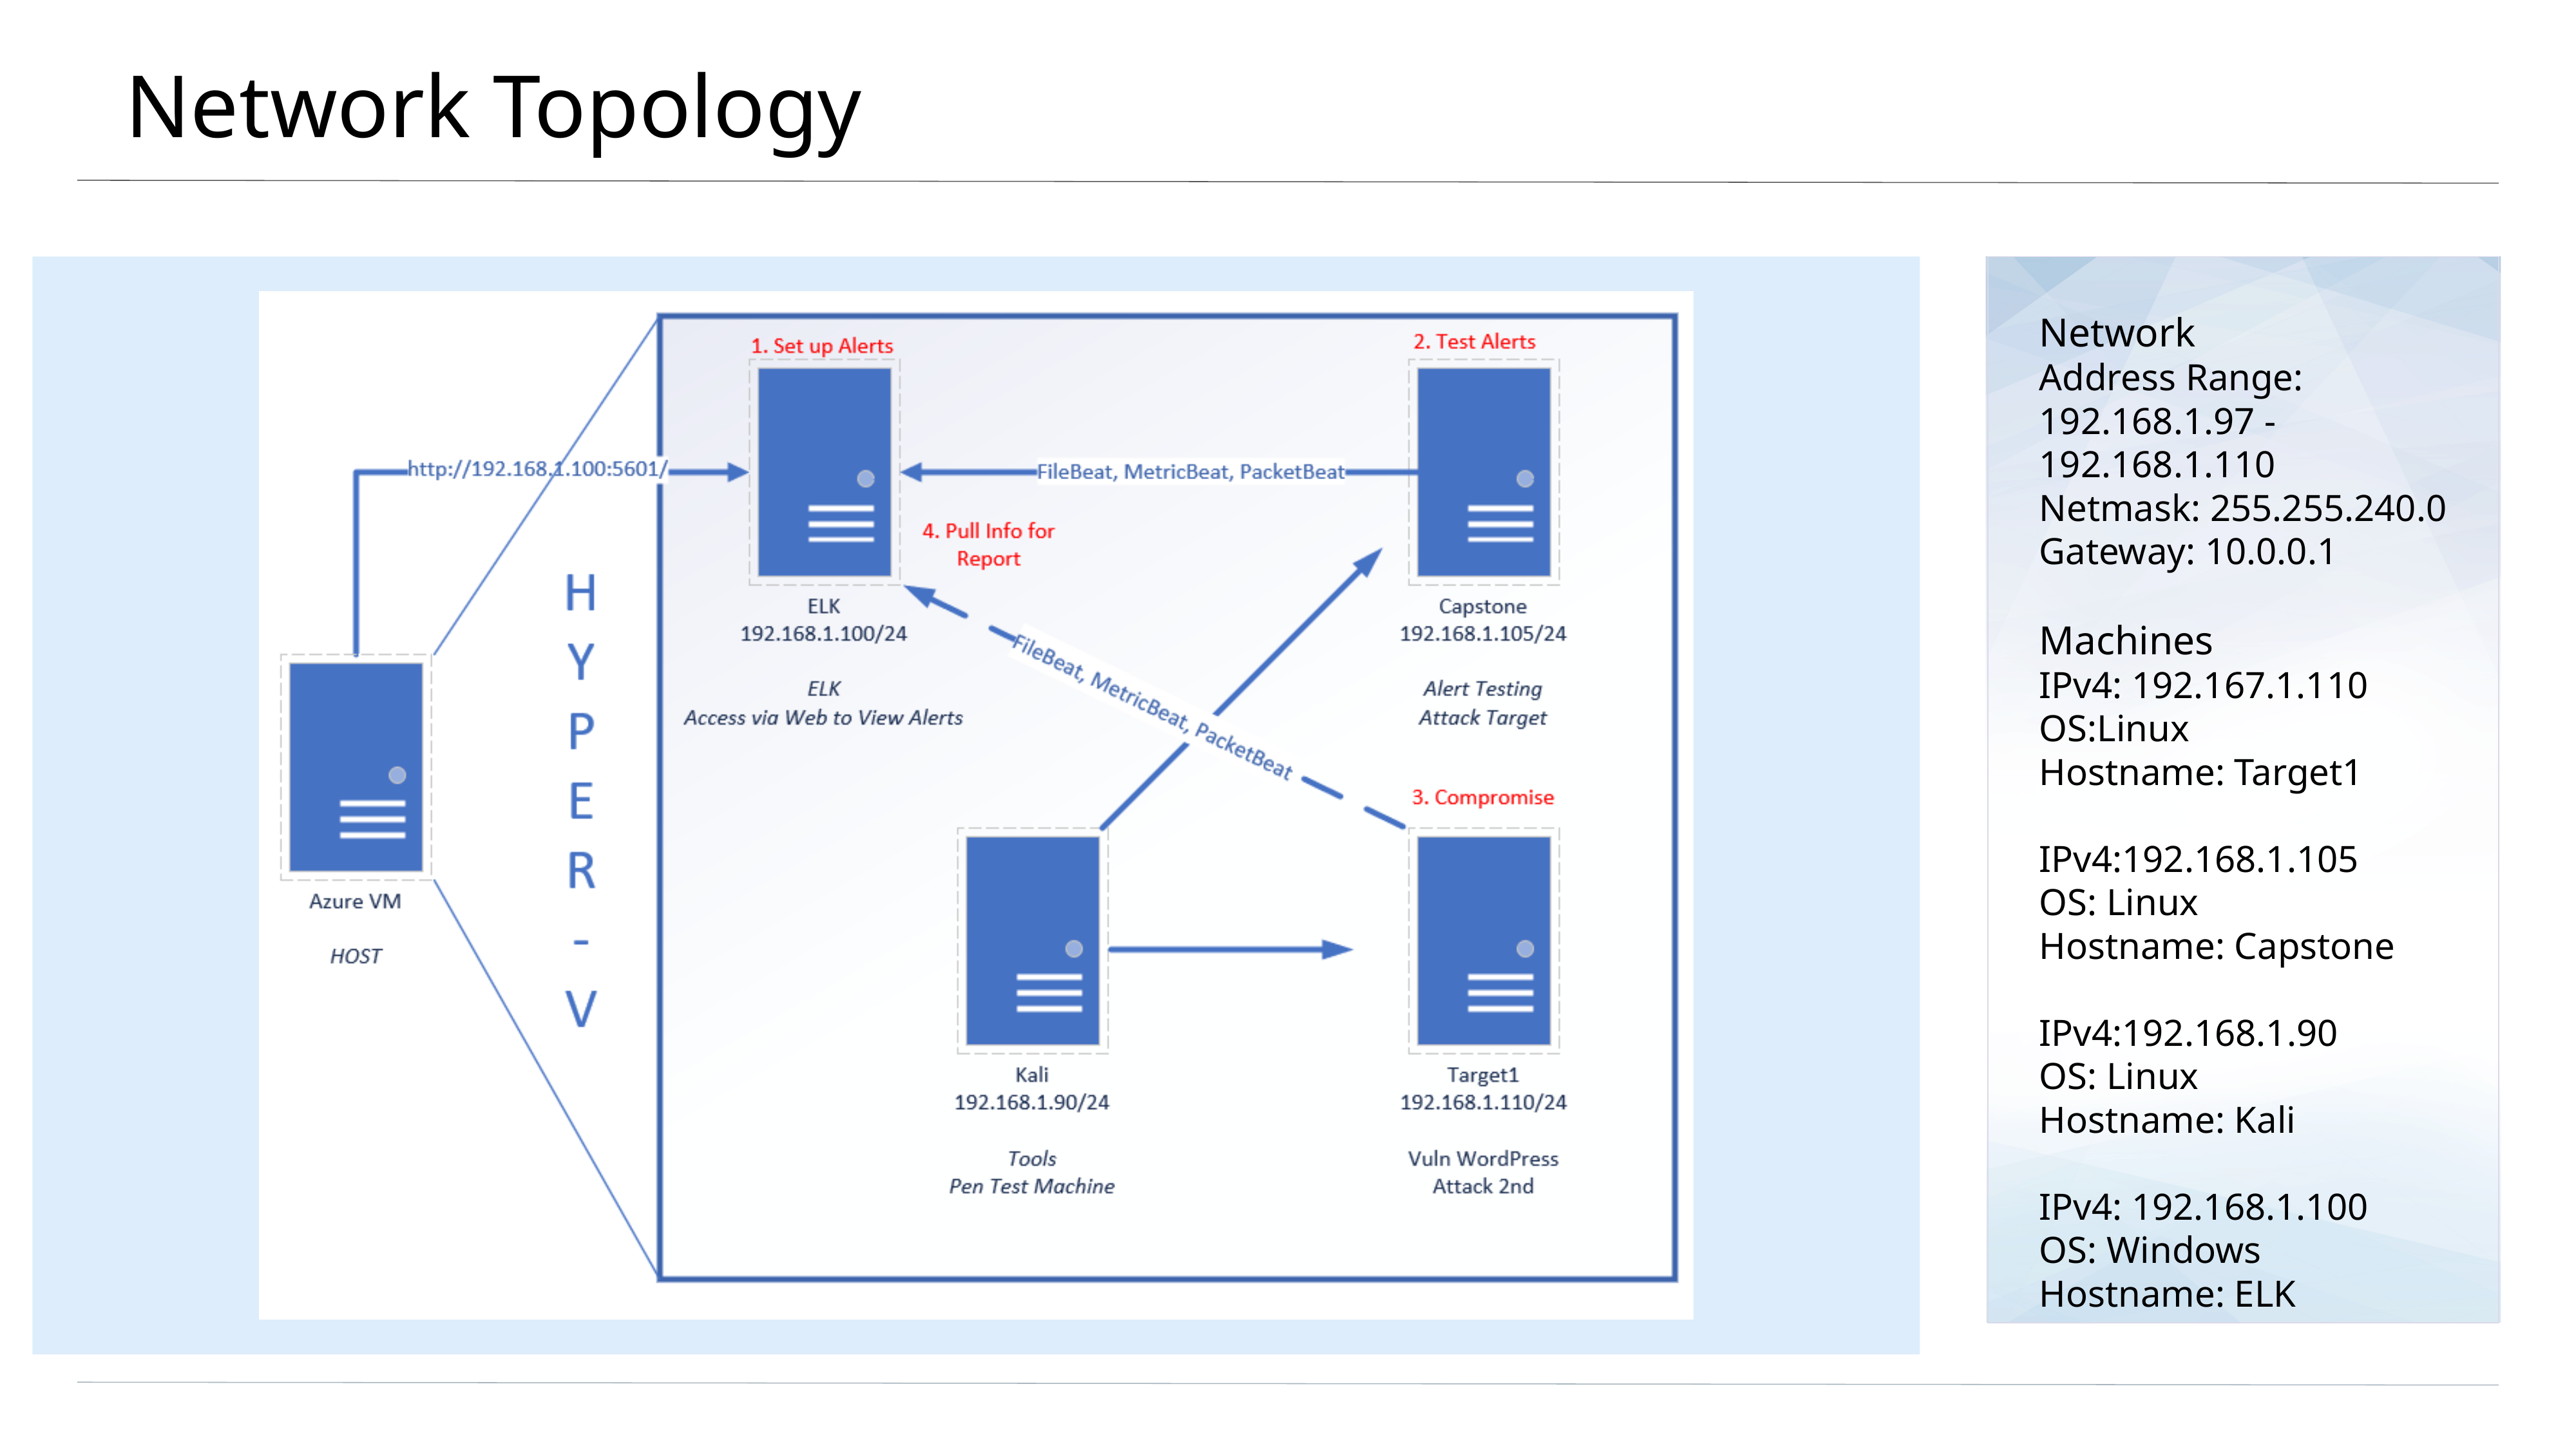

Network Topology
# [
Network
Address Range: 192.168.1.97 - 192.168.1.110
Netmask: 255.255.240.0
Gateway: 10.0.0.1
Machines
IPv4: 192.167.1.110
OS:Linux
Hostname: Target1
IPv4:192.168.1.105
OS: Linux
Hostname: Capstone
IPv4:192.168.1.90
OS: Linux
Hostname: Kali
IPv4: 192.168.1.100
OS: Windows
Hostname: ELK